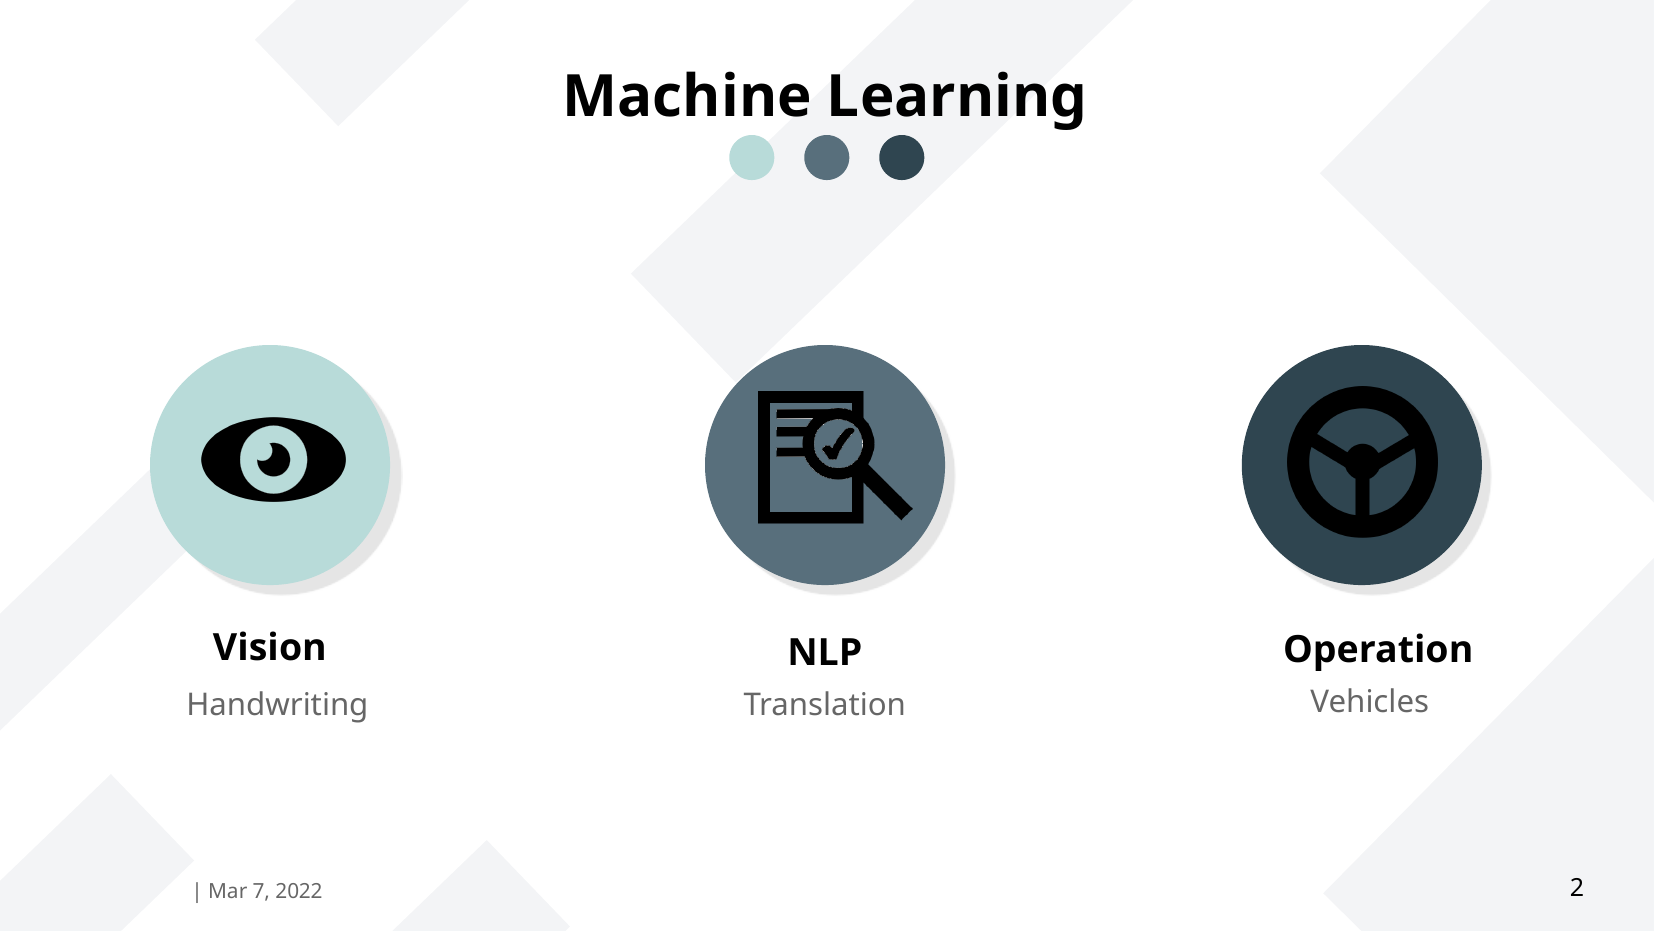

Machine Learning
Vision
Operation
NLP
Vehicles
Translation
Handwriting